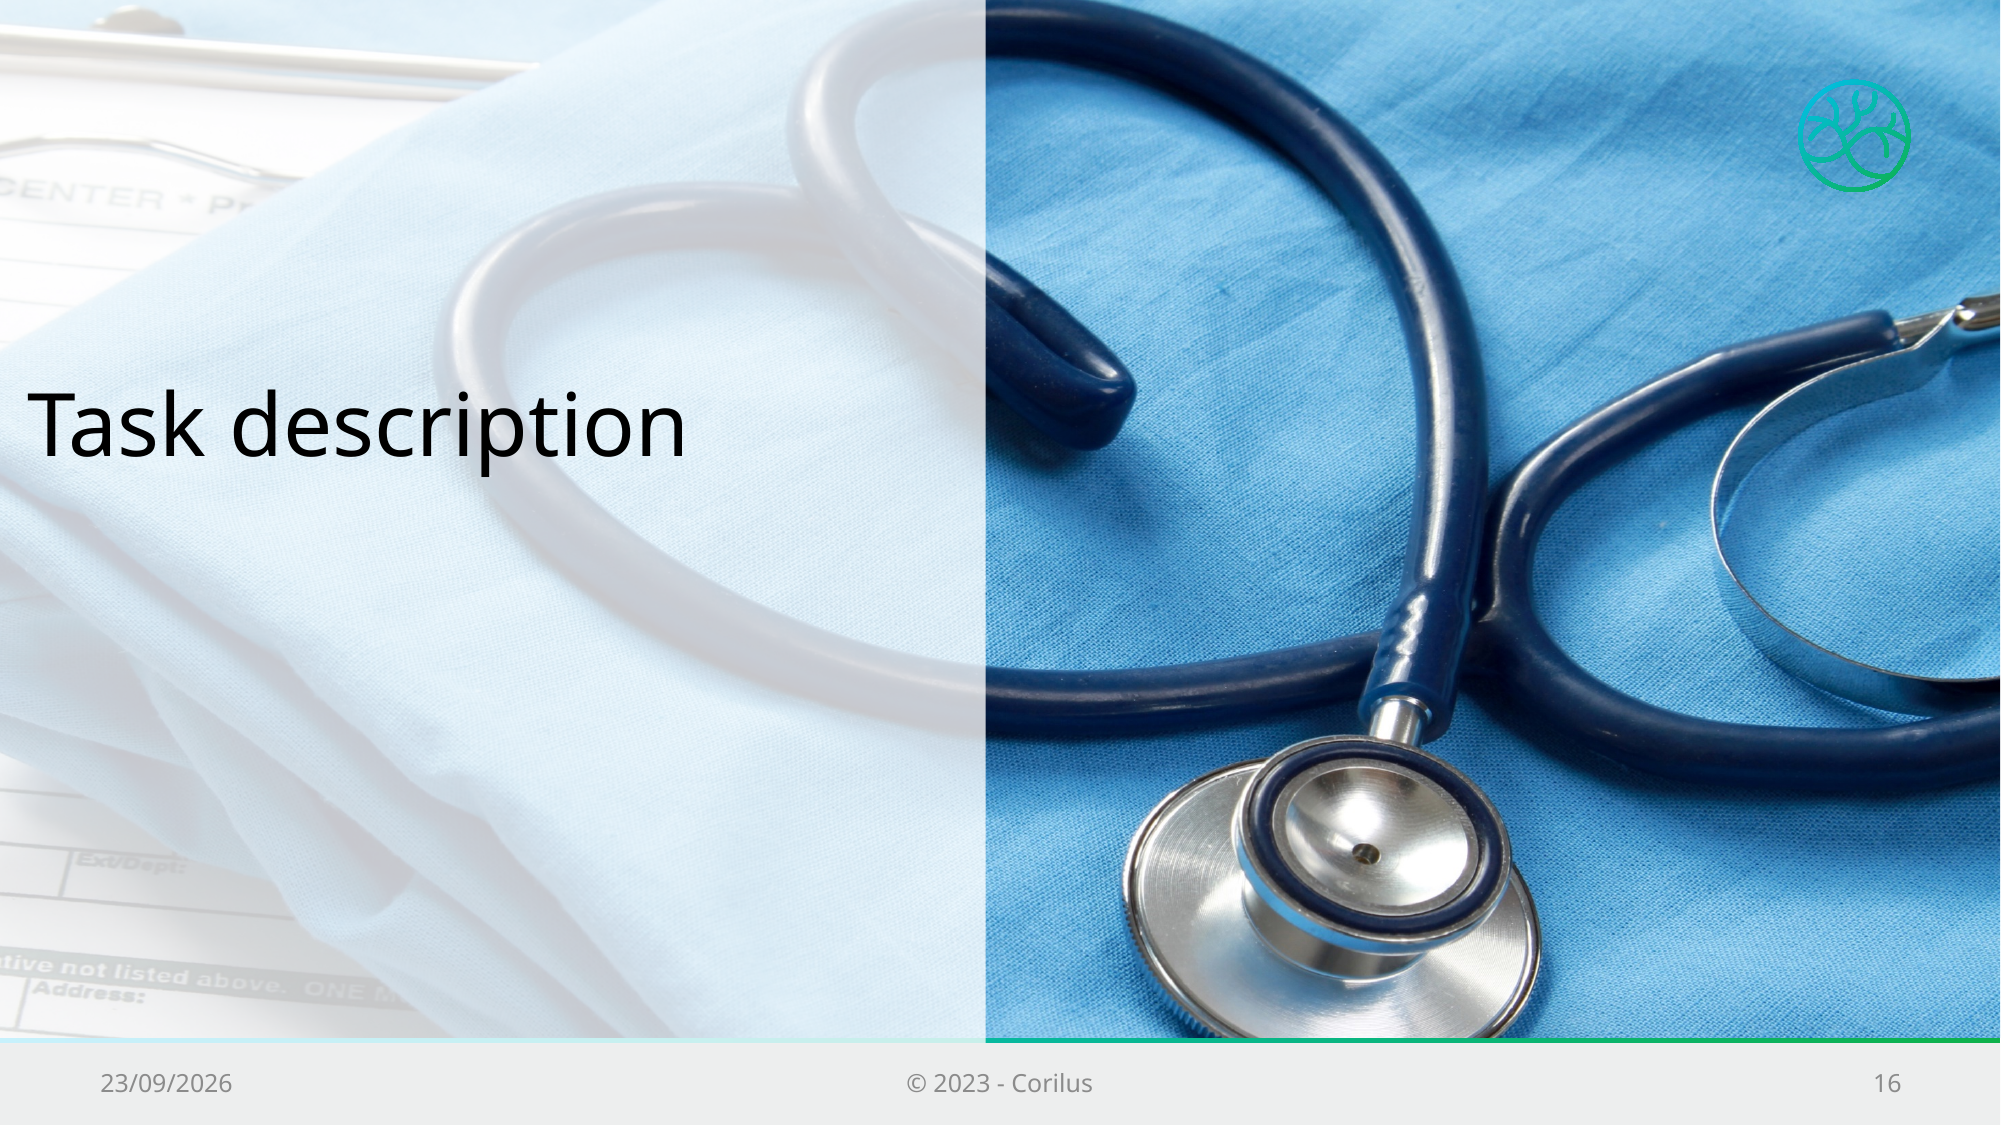

# Task description
© 2023 - Corilus
16